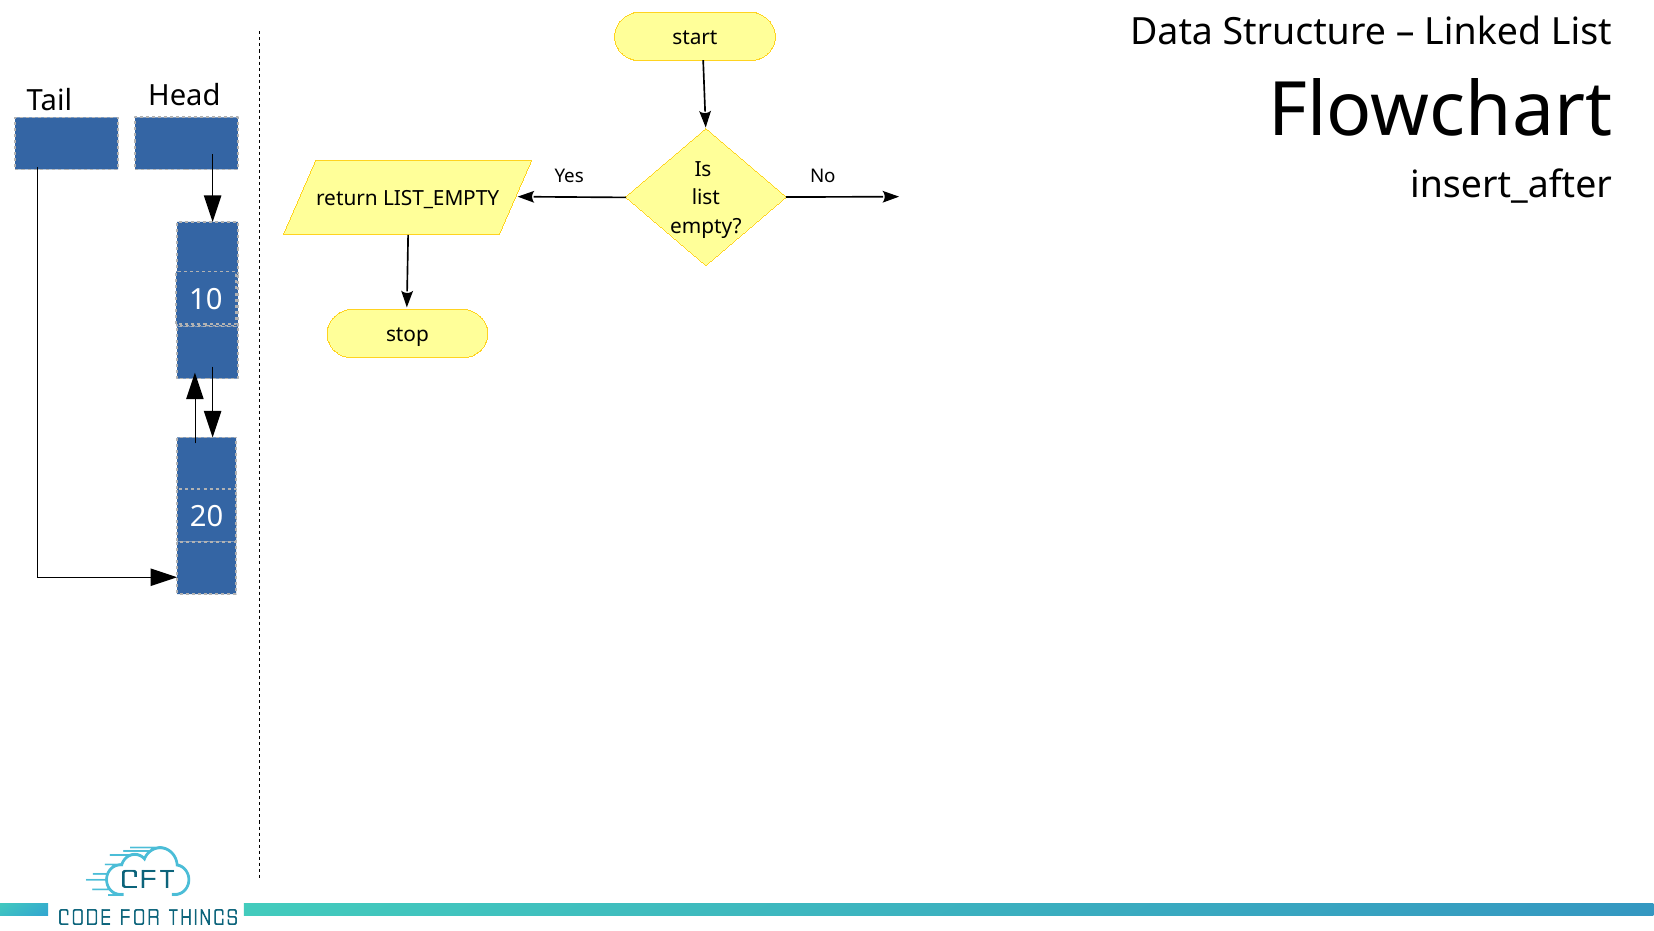

# Data Structure – Linked List Flowchart insert_after
start
Head
Tail
10
20
Is
list
empty?
No
Yes
return LIST_EMPTY
stop